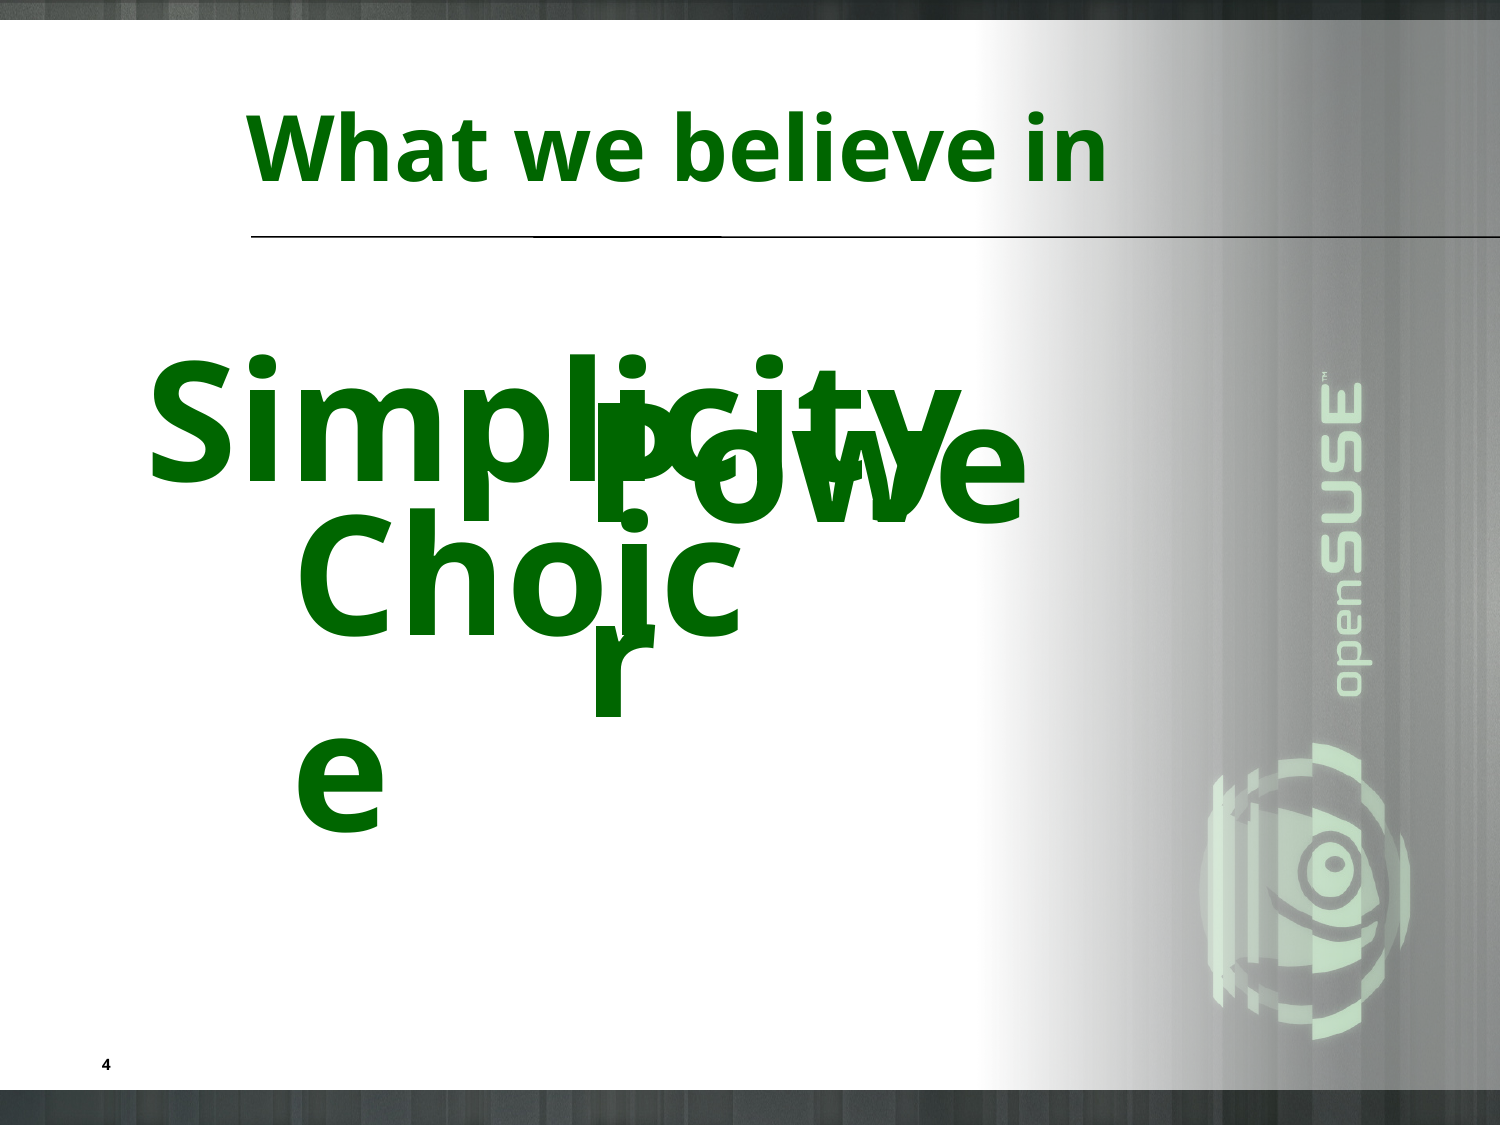

# What we believe in
Simplicity
Power
Choice